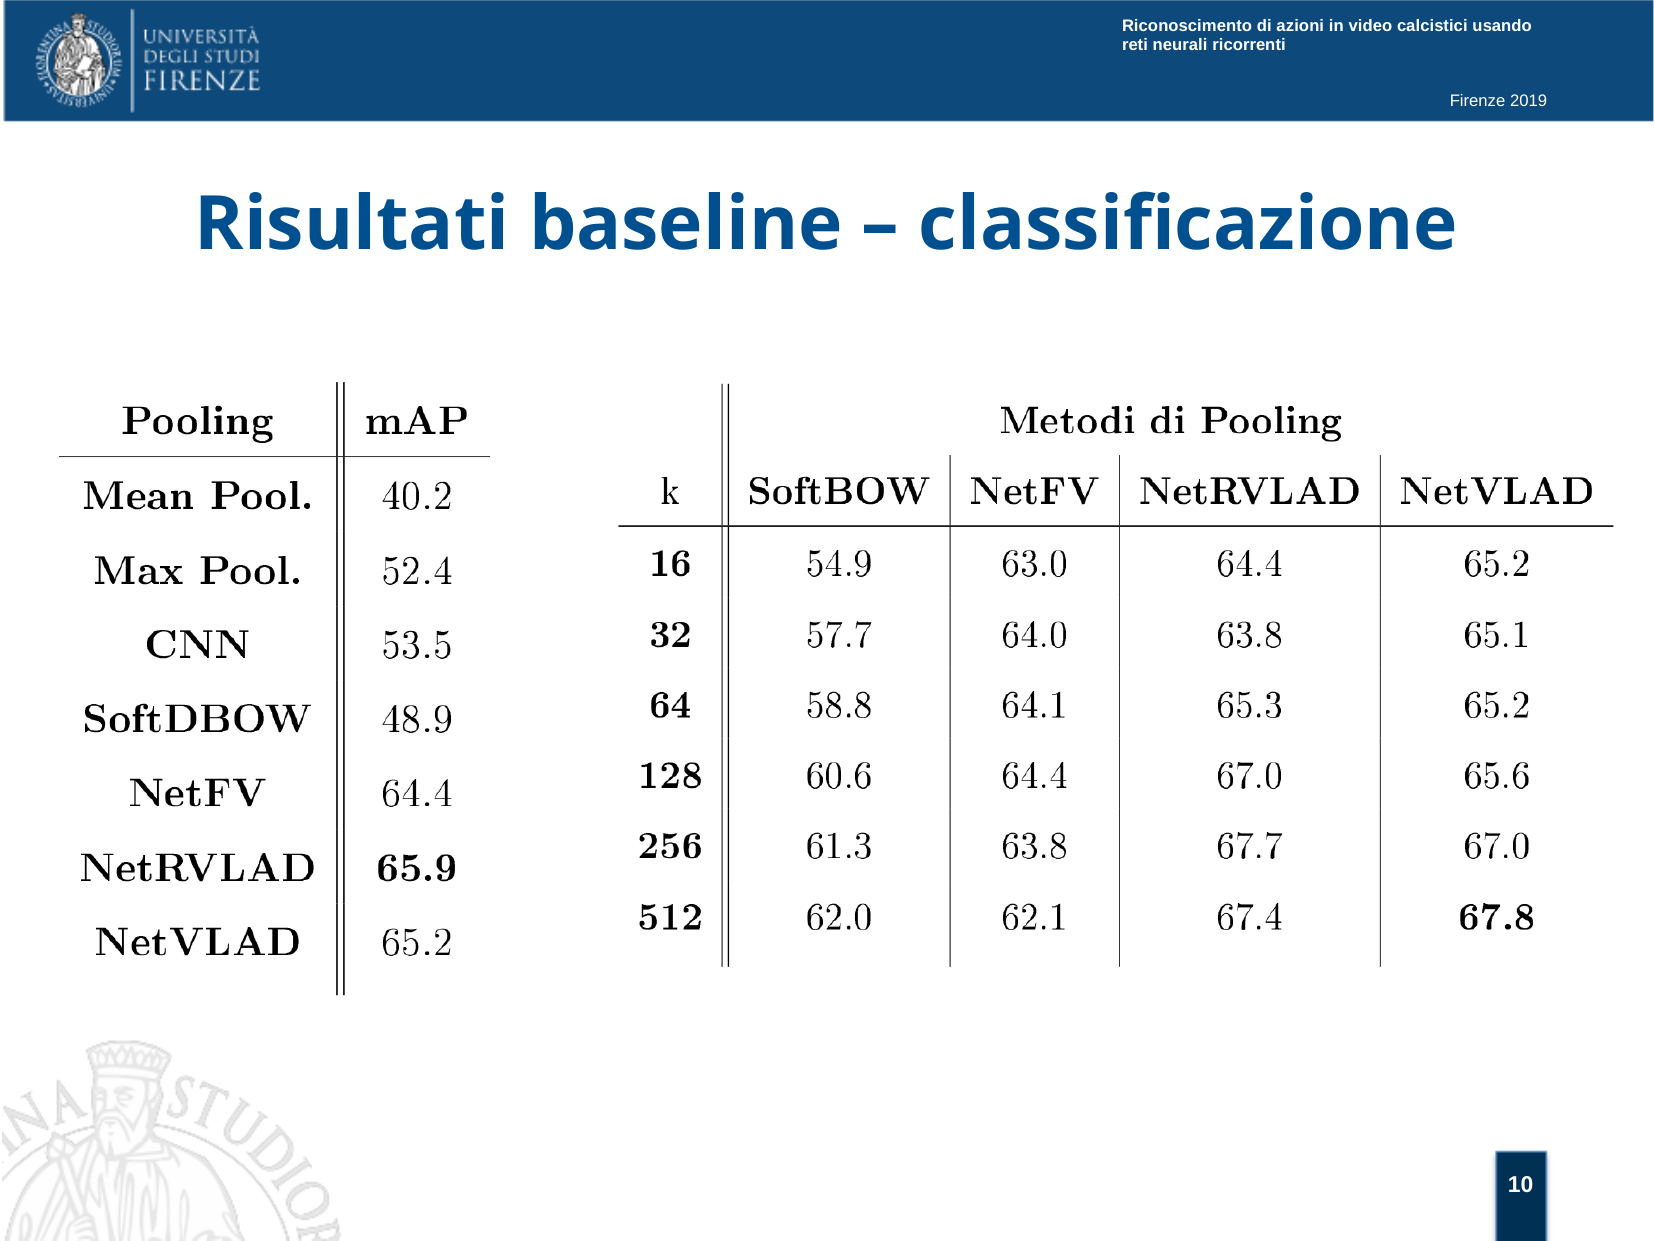

Riconoscimento di azioni in video calcistici usando reti neurali ricorrenti
Firenze 2019
Risultati baseline – classificazione
10